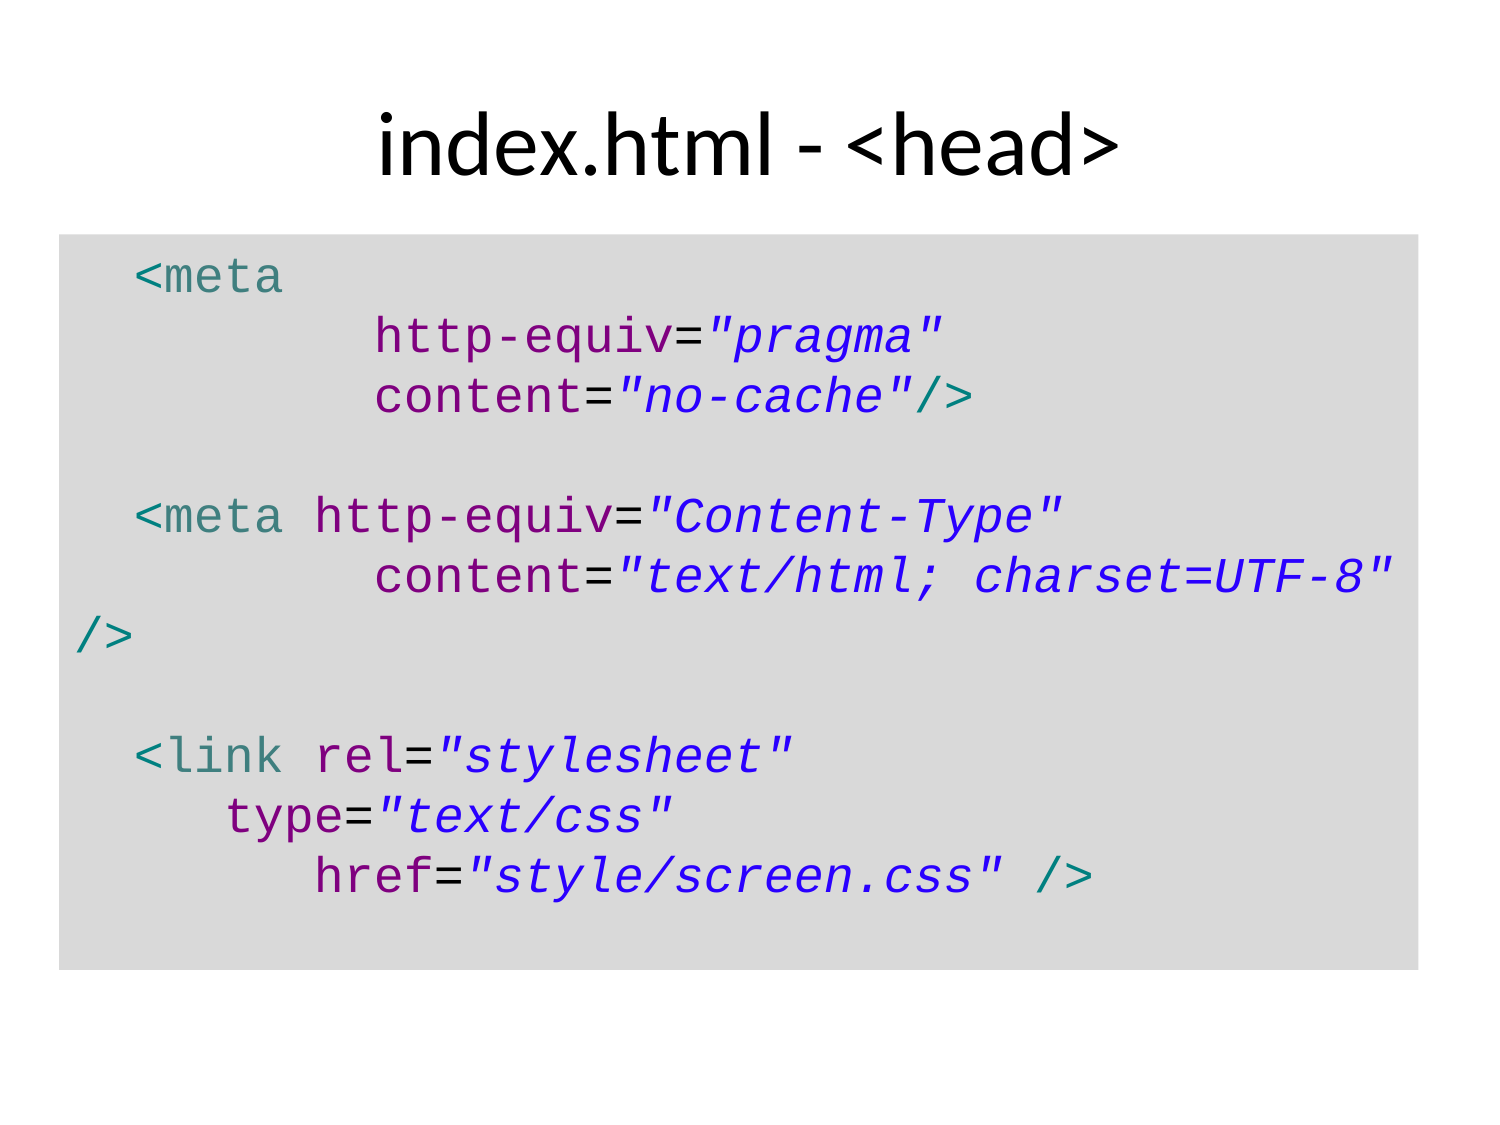

# index.html - <head>
 <meta
		http-equiv="pragma"
		content="no-cache"/>
 <meta http-equiv="Content-Type"
		content="text/html; charset=UTF-8" />
 <link rel="stylesheet"
 type="text/css"
	 href="style/screen.css" />